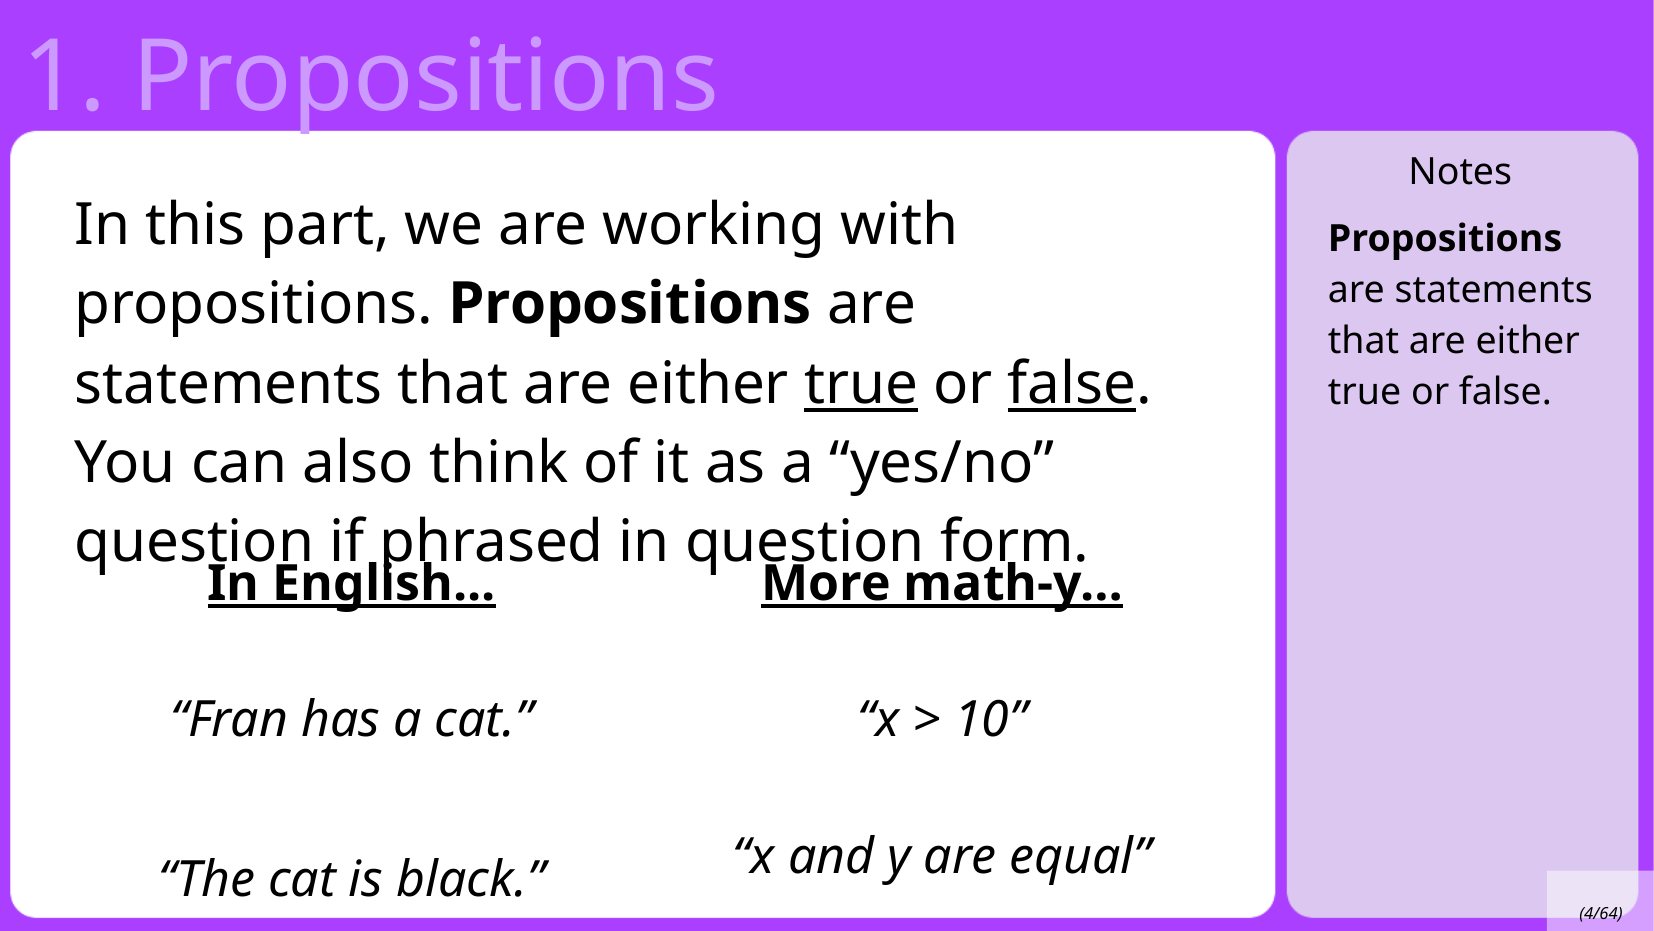

# 1. Propositions
Notes
In this part, we are working with propositions. Propositions are statements that are either true or false. You can also think of it as a “yes/no” question if phrased in question form.
Propositions
are statements that are either true or false.
In English...
“Fran has a cat.”
“The cat is black.”
More math-y…
“x > 10”
“x and y are equal”